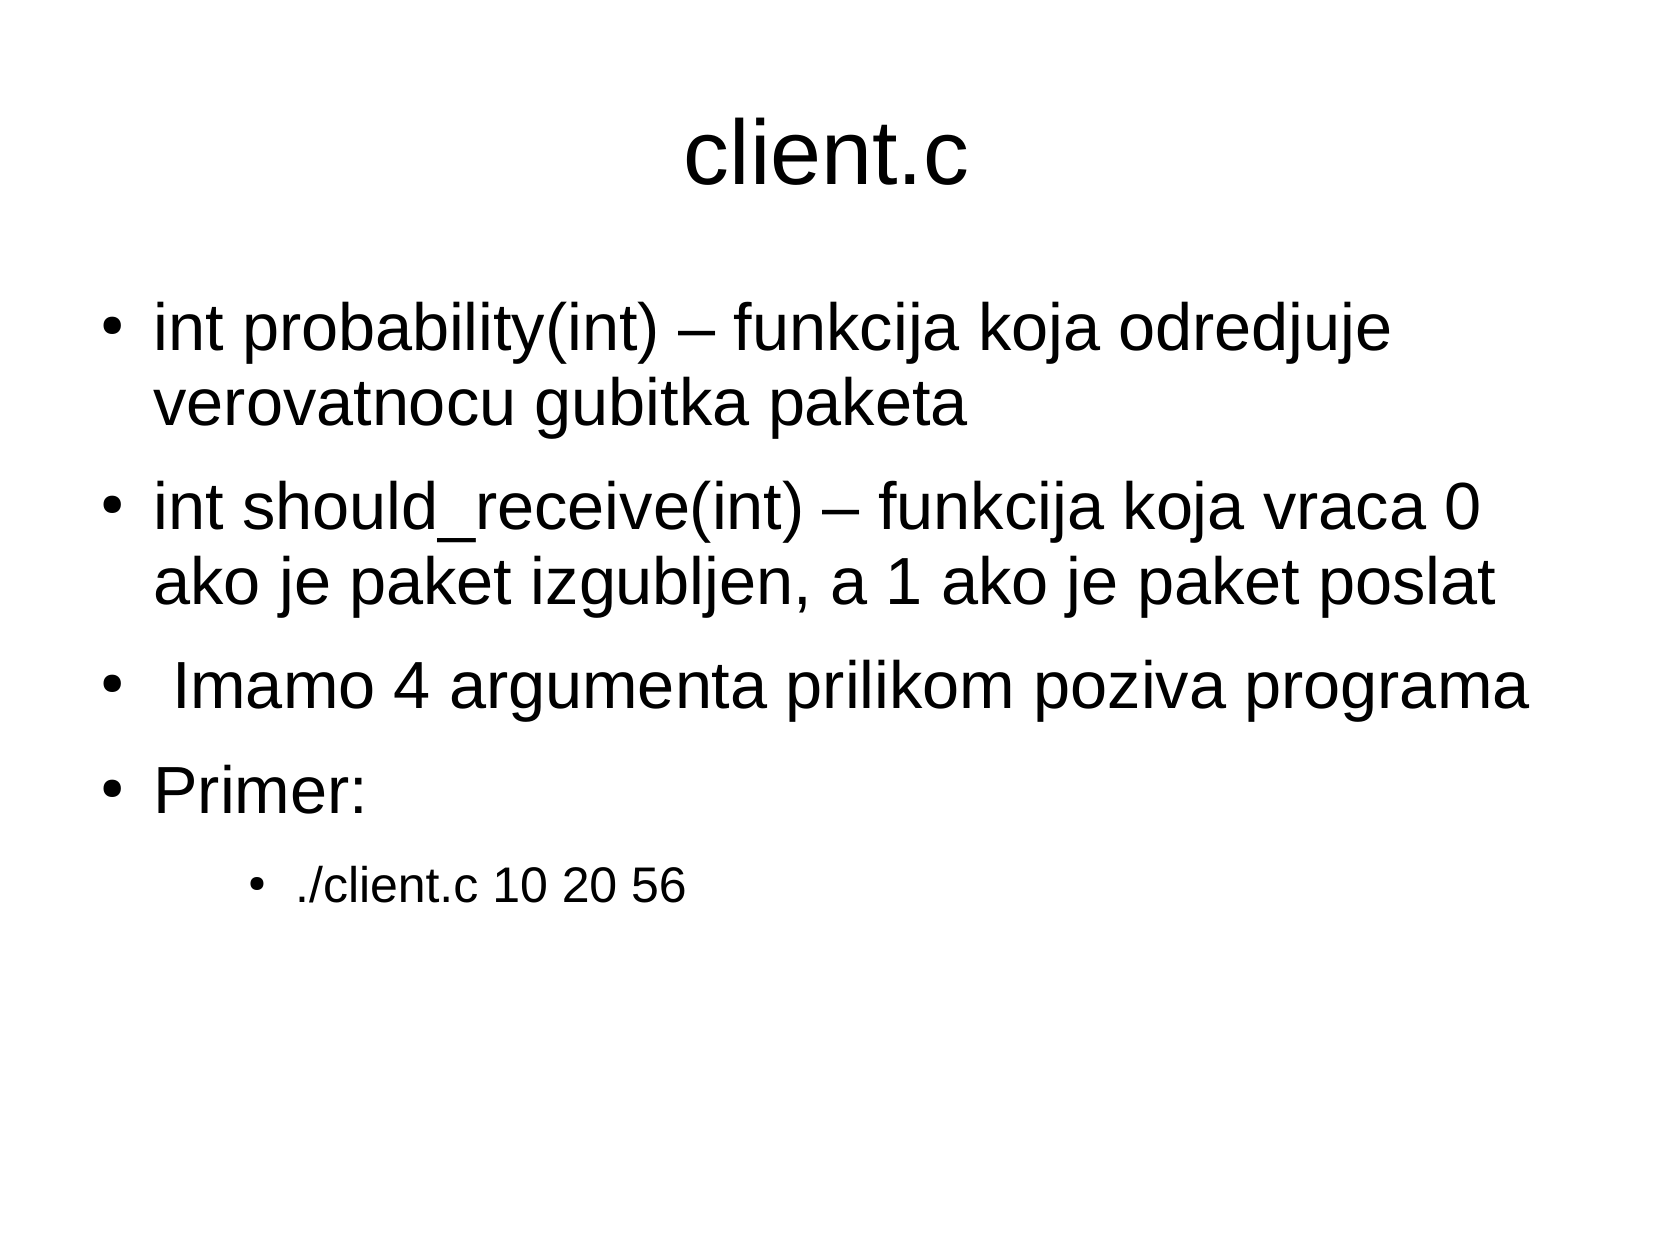

# client.c
int probability(int) – funkcija koja odredjuje verovatnocu gubitka paketa
int should_receive(int) – funkcija koja vraca 0 ako je paket izgubljen, a 1 ako je paket poslat
 Imamo 4 argumenta prilikom poziva programa
Primer:
./client.c 10 20 56